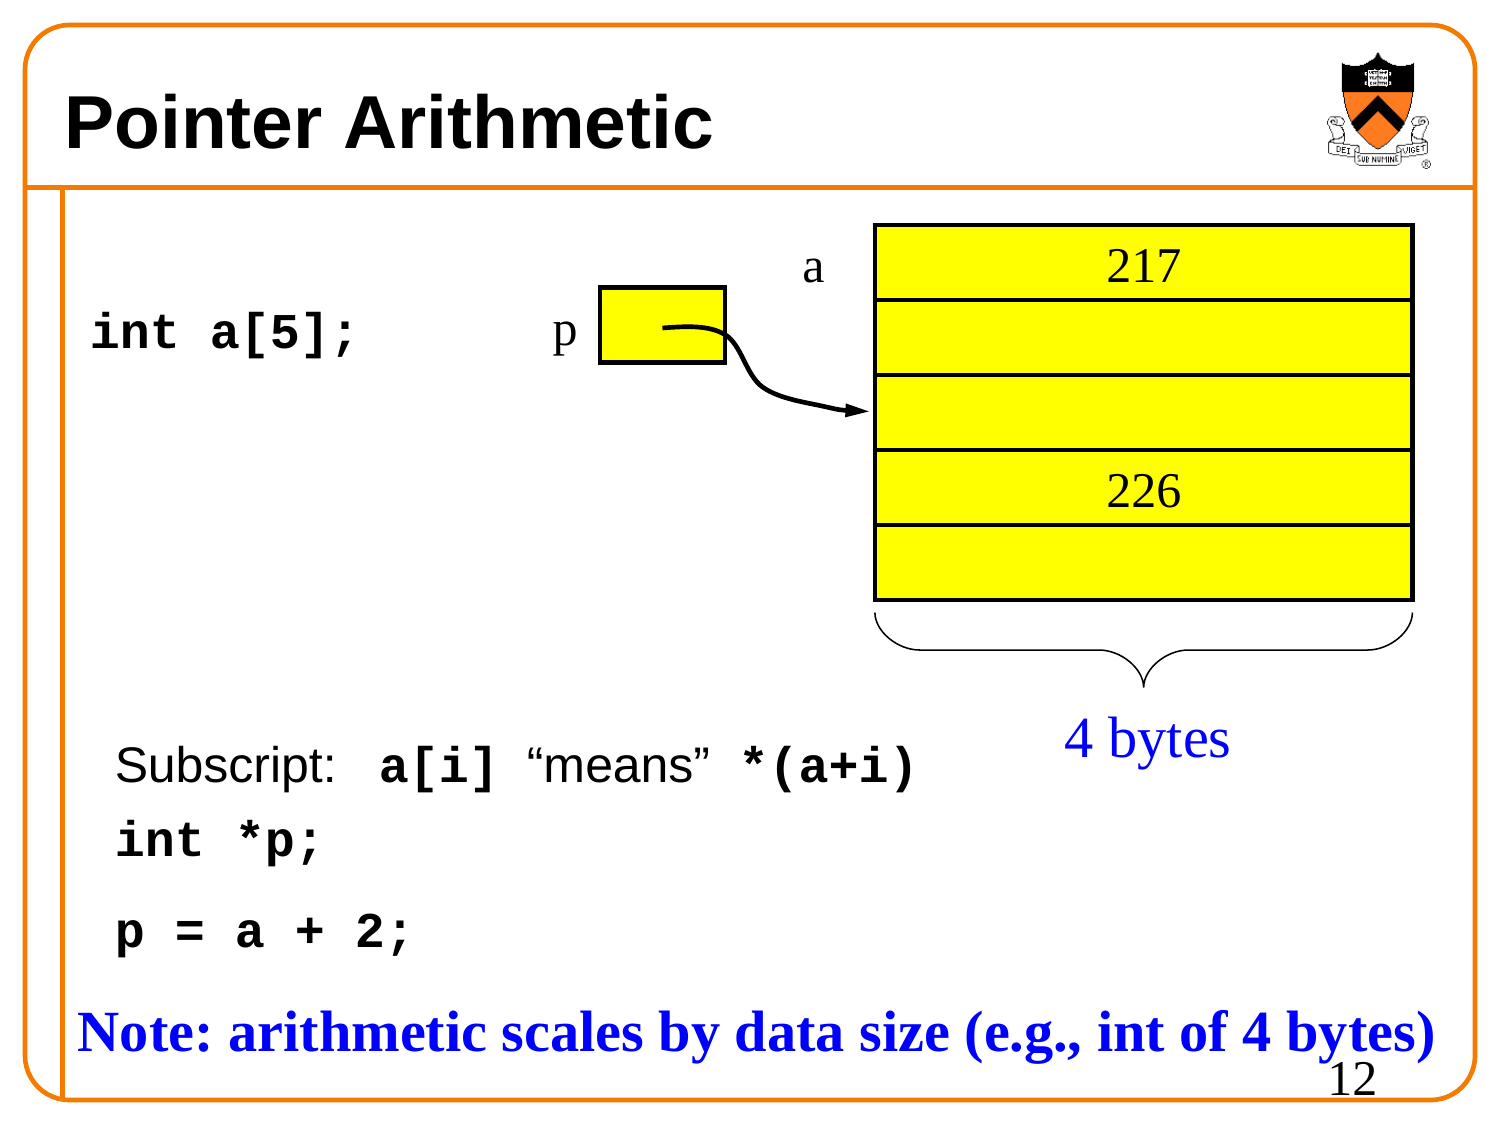

# Pointer Arithmetic
int a[5];
a
217
p
226
4 bytes
Subscript: a[i] “means” *(a+i)
int *p;
p = a + 2;
Note: arithmetic scales by data size (e.g., int of 4 bytes)
12